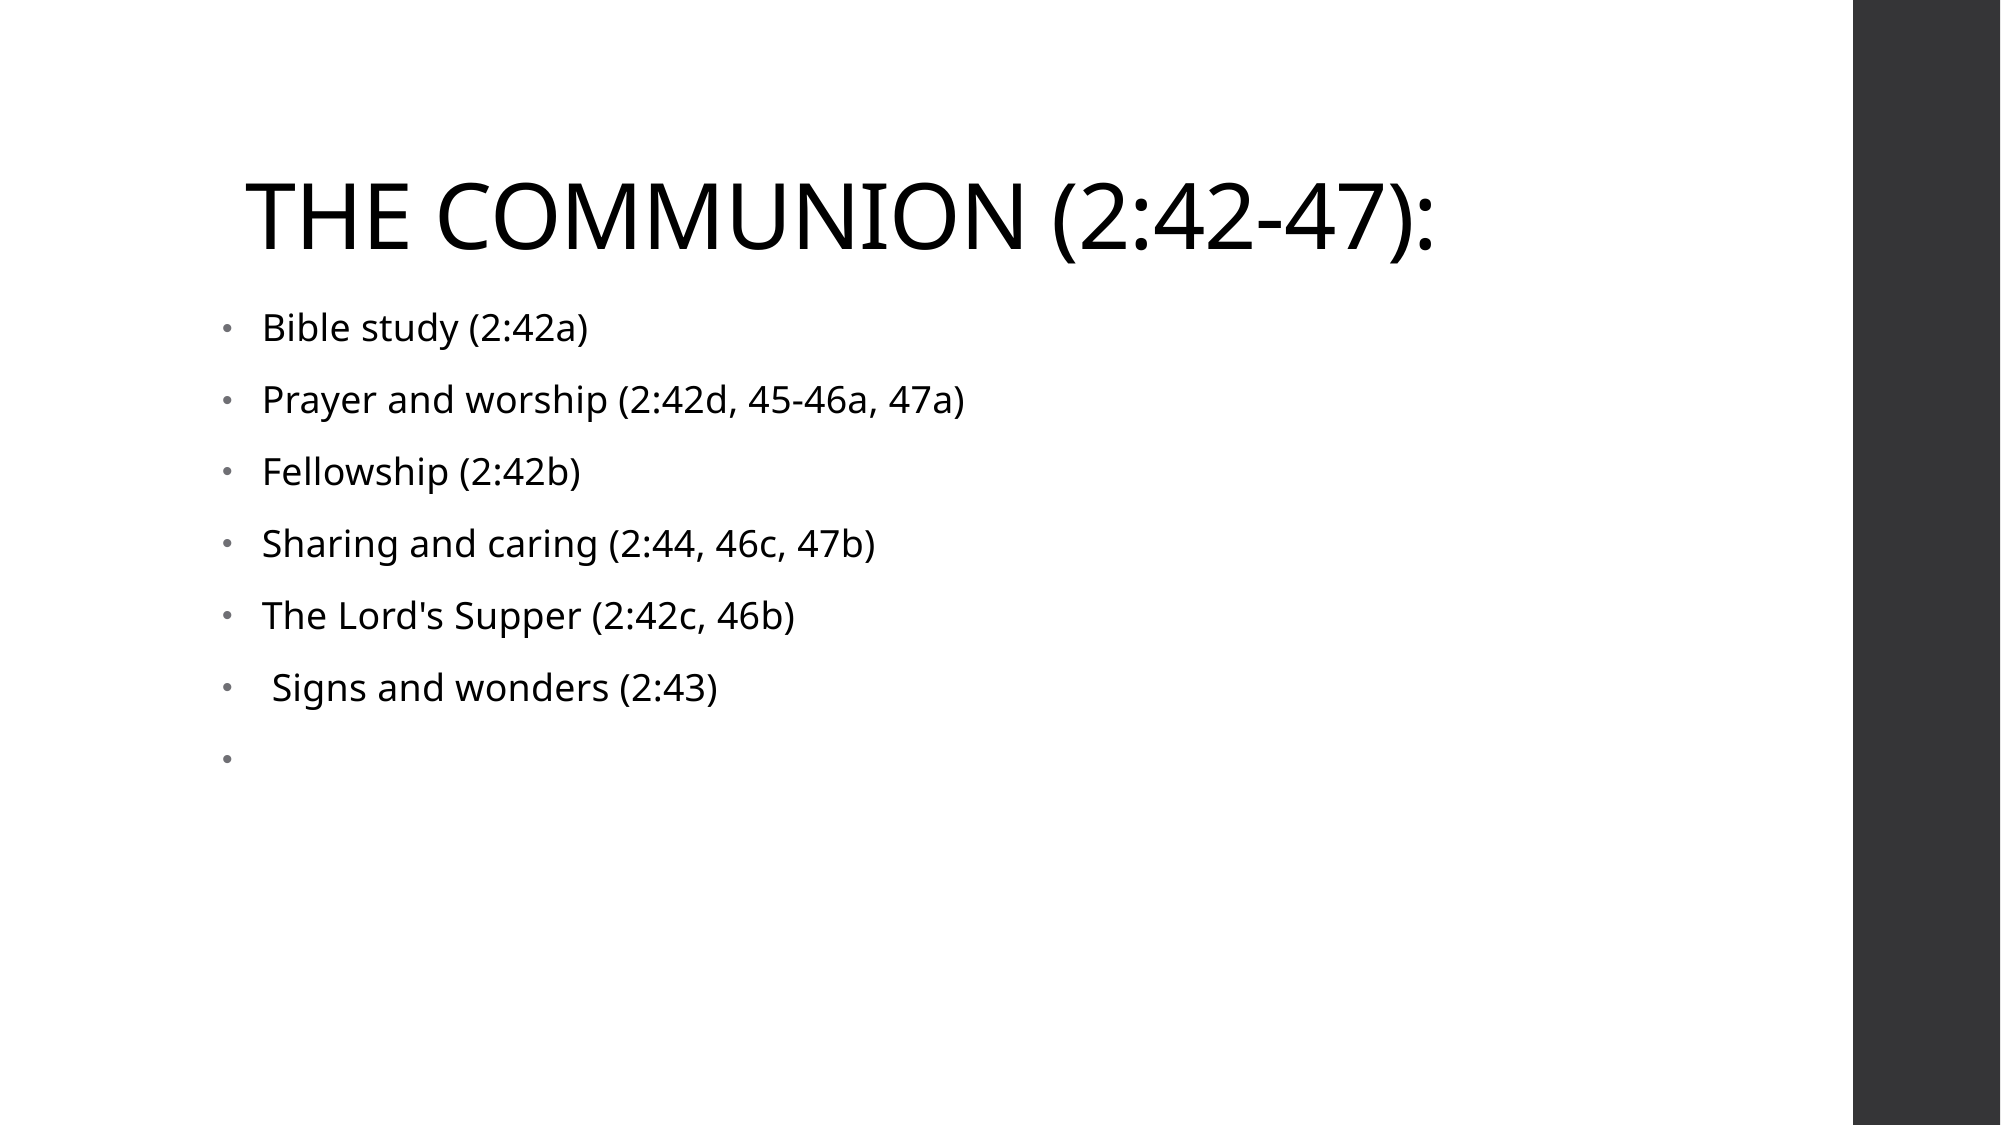

# THE COMMUNION (2:42-47):
 Bible study (2:42a)
 Prayer and worship (2:42d, 45-46a, 47a)
 Fellowship (2:42b)
 Sharing and caring (2:44, 46c, 47b)
 The Lord's Supper (2:42c, 46b)
 Signs and wonders (2:43)